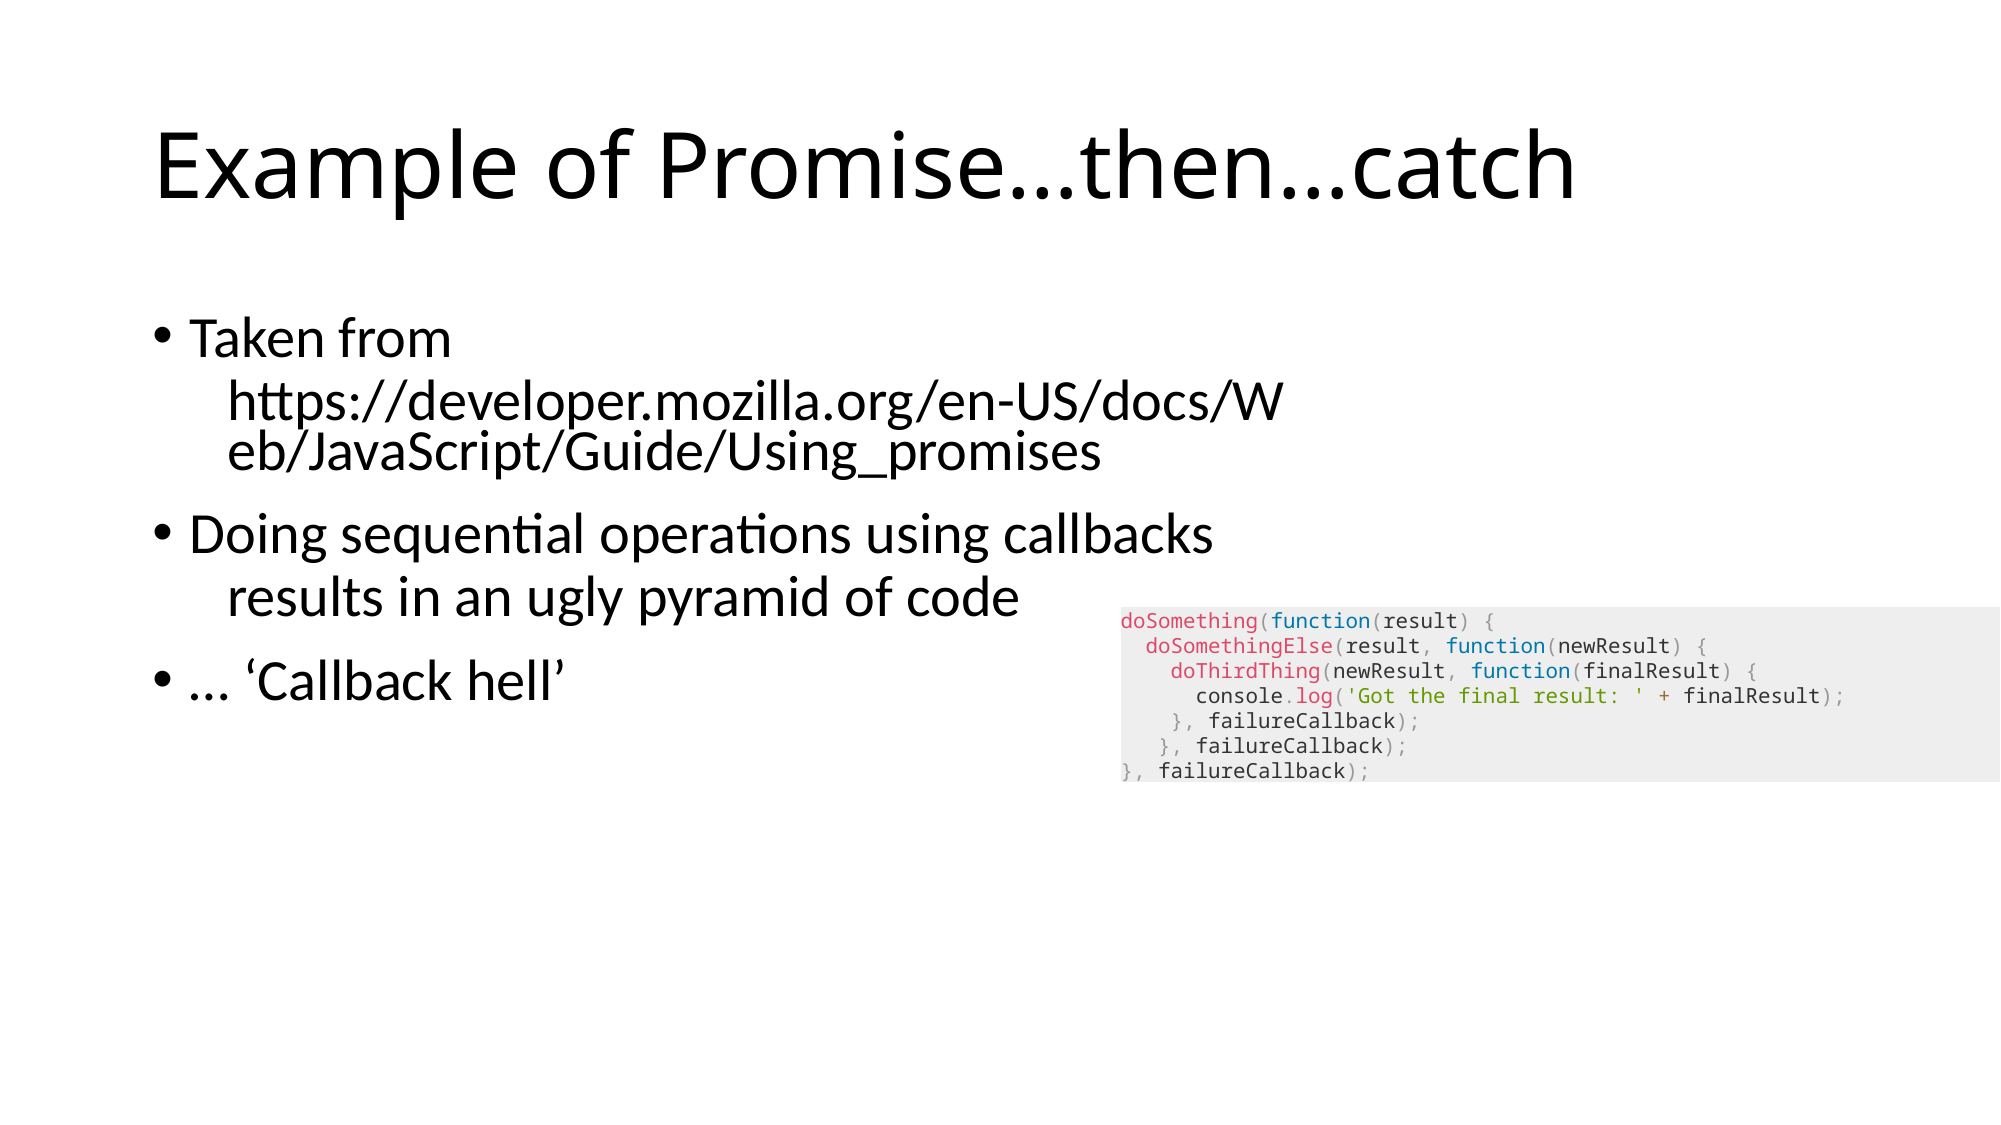

# Example of Promise…then…catch
Taken from https://developer.mozilla.org/en-US/docs/Web/JavaScript/Guide/Using_promises
Doing sequential operations using callbacks results in an ugly pyramid of code
… ‘Callback hell’
doSomething(function(result) {
 doSomethingElse(result, function(newResult) {
 doThirdThing(newResult, function(finalResult) {
 console.log('Got the final result: ' + finalResult);
 }, failureCallback);
 }, failureCallback);
}, failureCallback);